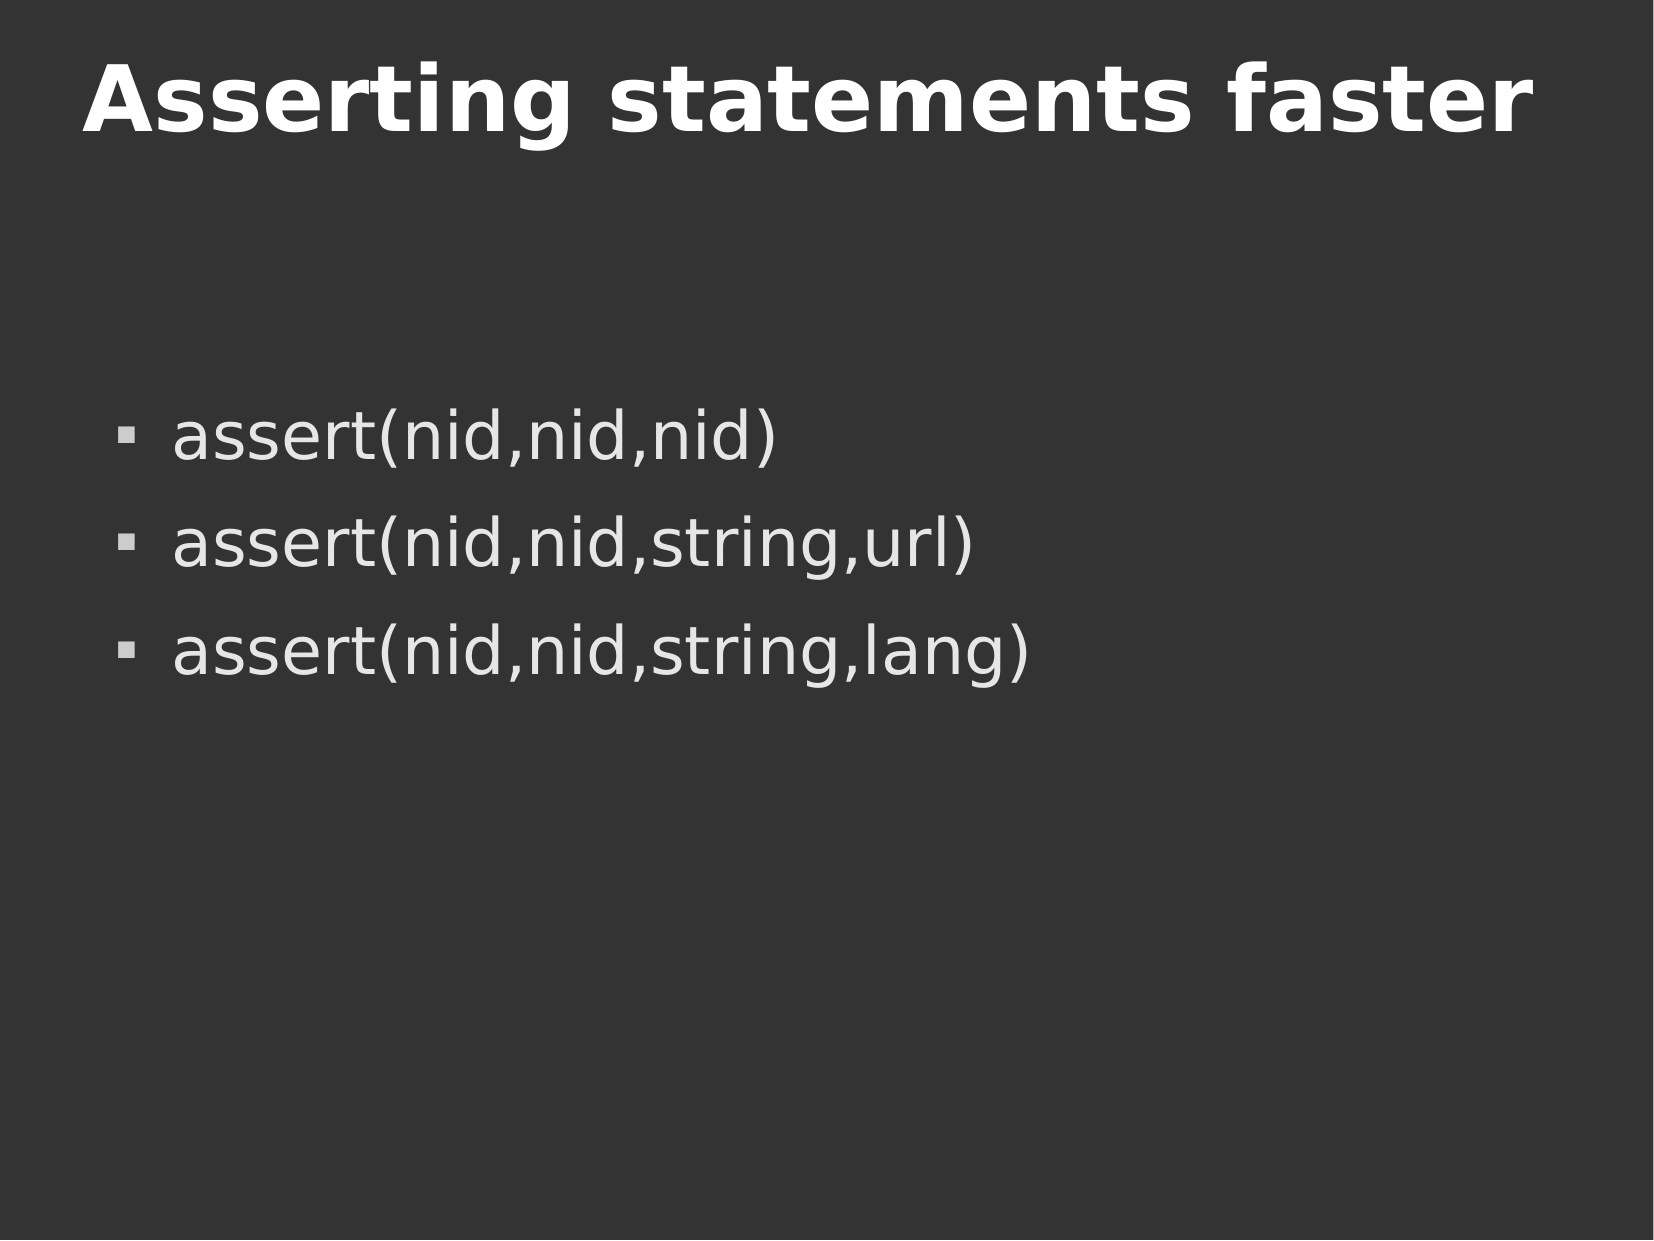

# Asserting statements faster
assert(nid,nid,nid)
assert(nid,nid,string,url)
assert(nid,nid,string,lang)